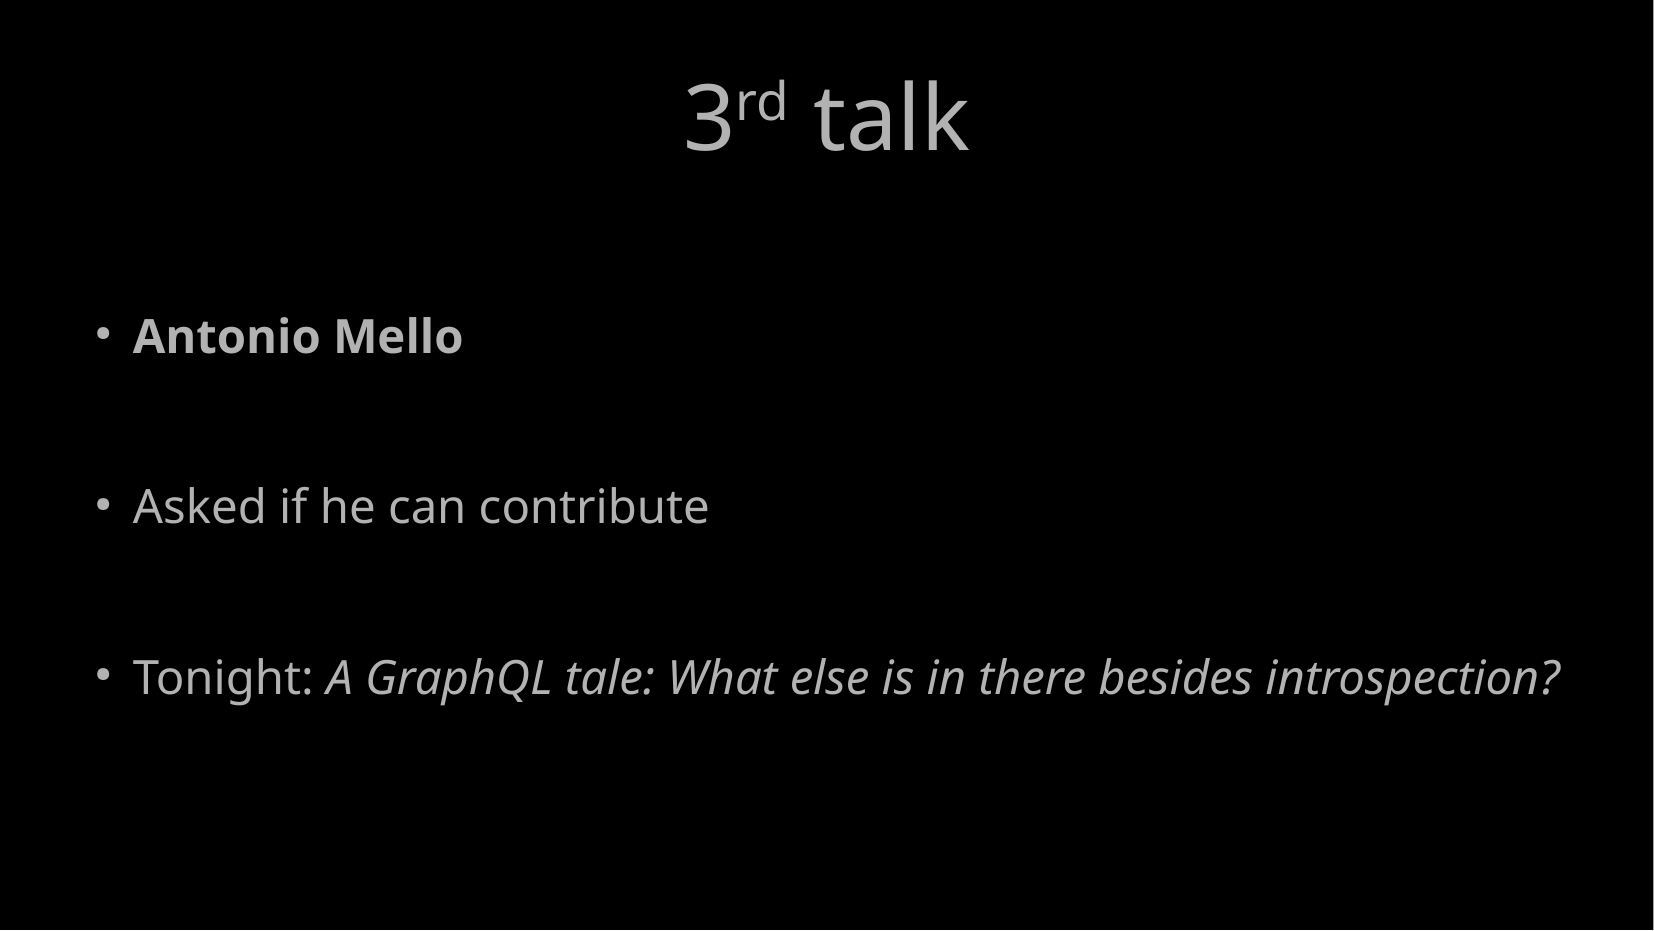

# 3rd talk
Antonio Mello
Asked if he can contribute
Tonight: A GraphQL tale: What else is in there besides introspection?